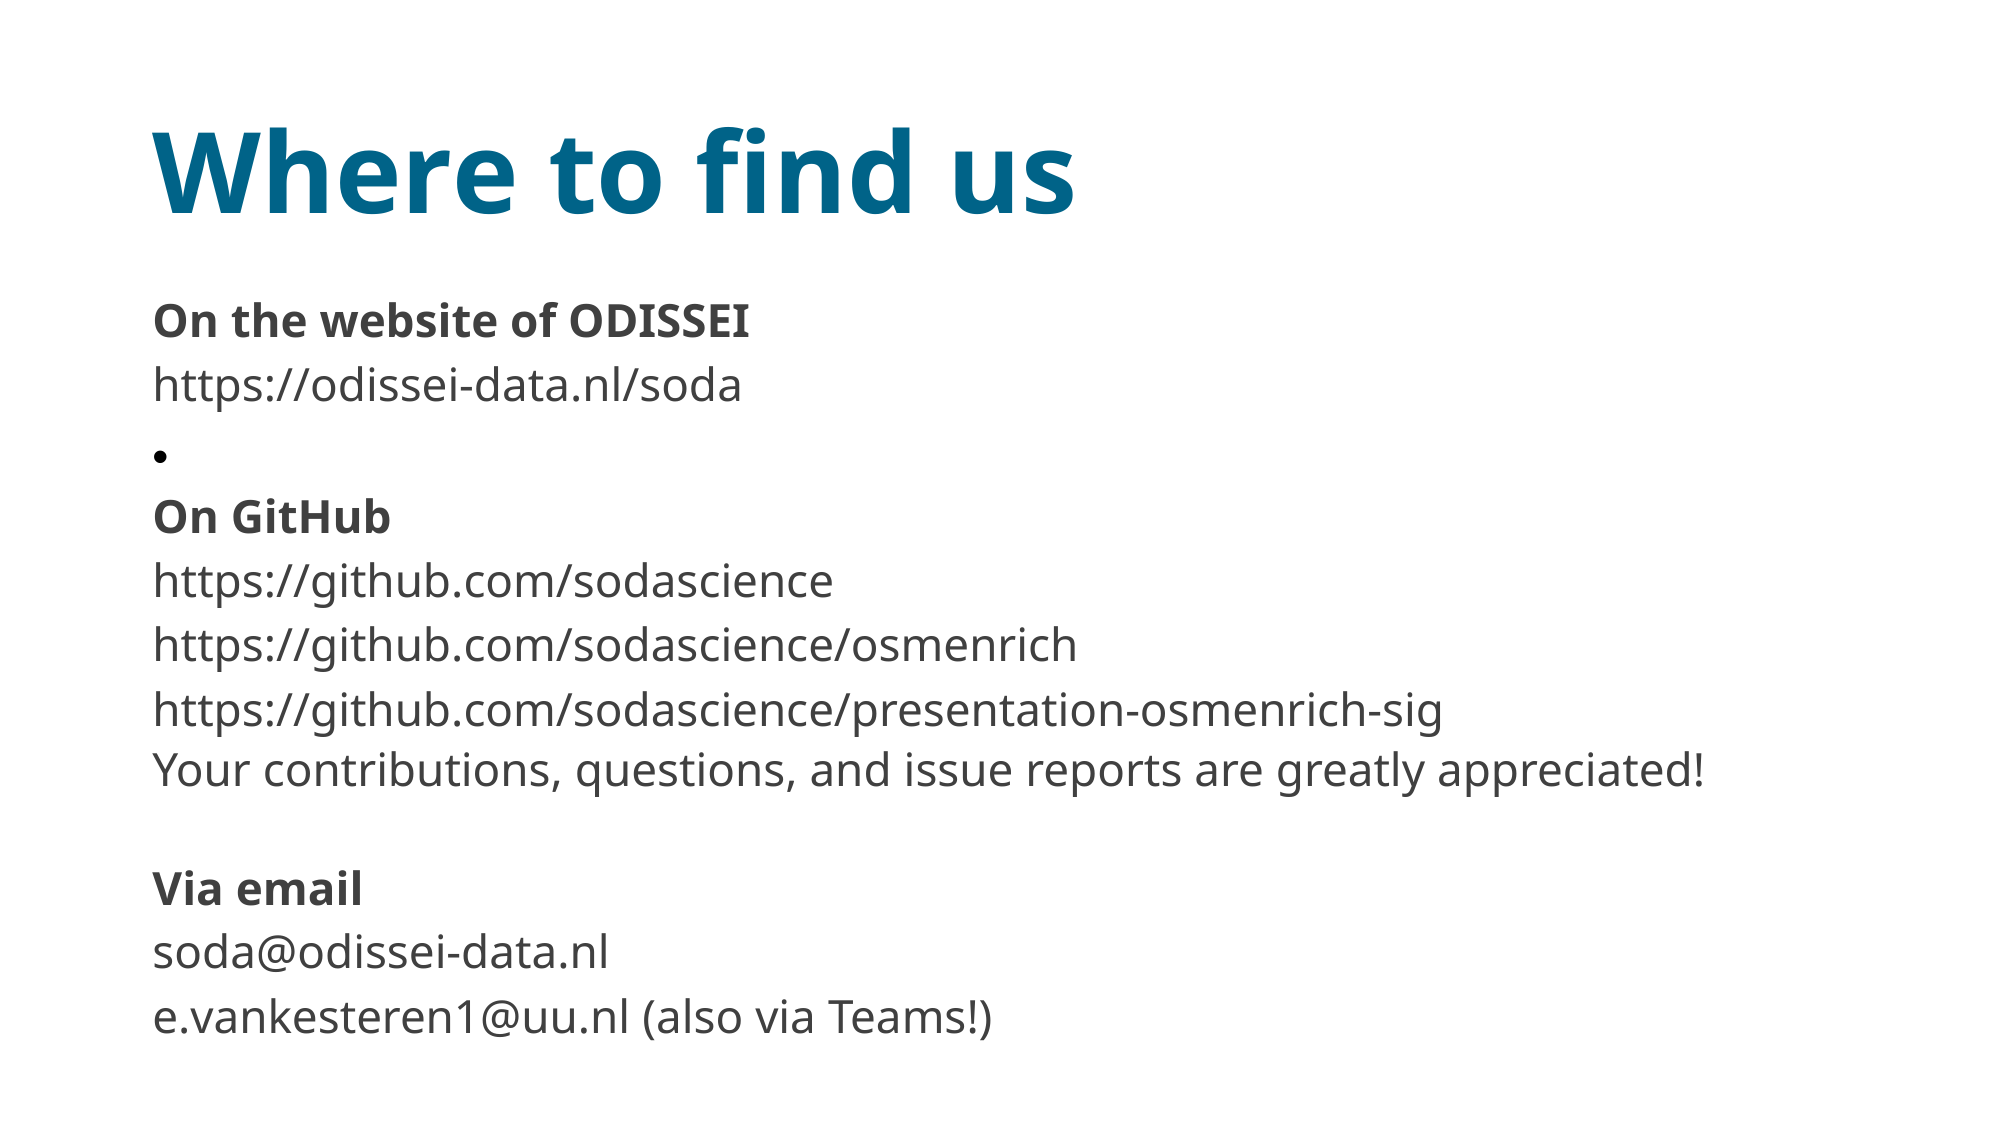

# Where to find us
On the website of ODISSEI
https://odissei-data.nl/soda
On GitHub
https://github.com/sodascience
https://github.com/sodascience/osmenrich
https://github.com/sodascience/presentation-osmenrich-sig
Your contributions, questions, and issue reports are greatly appreciated!
Via email
soda@odissei-data.nl
e.vankesteren1@uu.nl (also via Teams!)